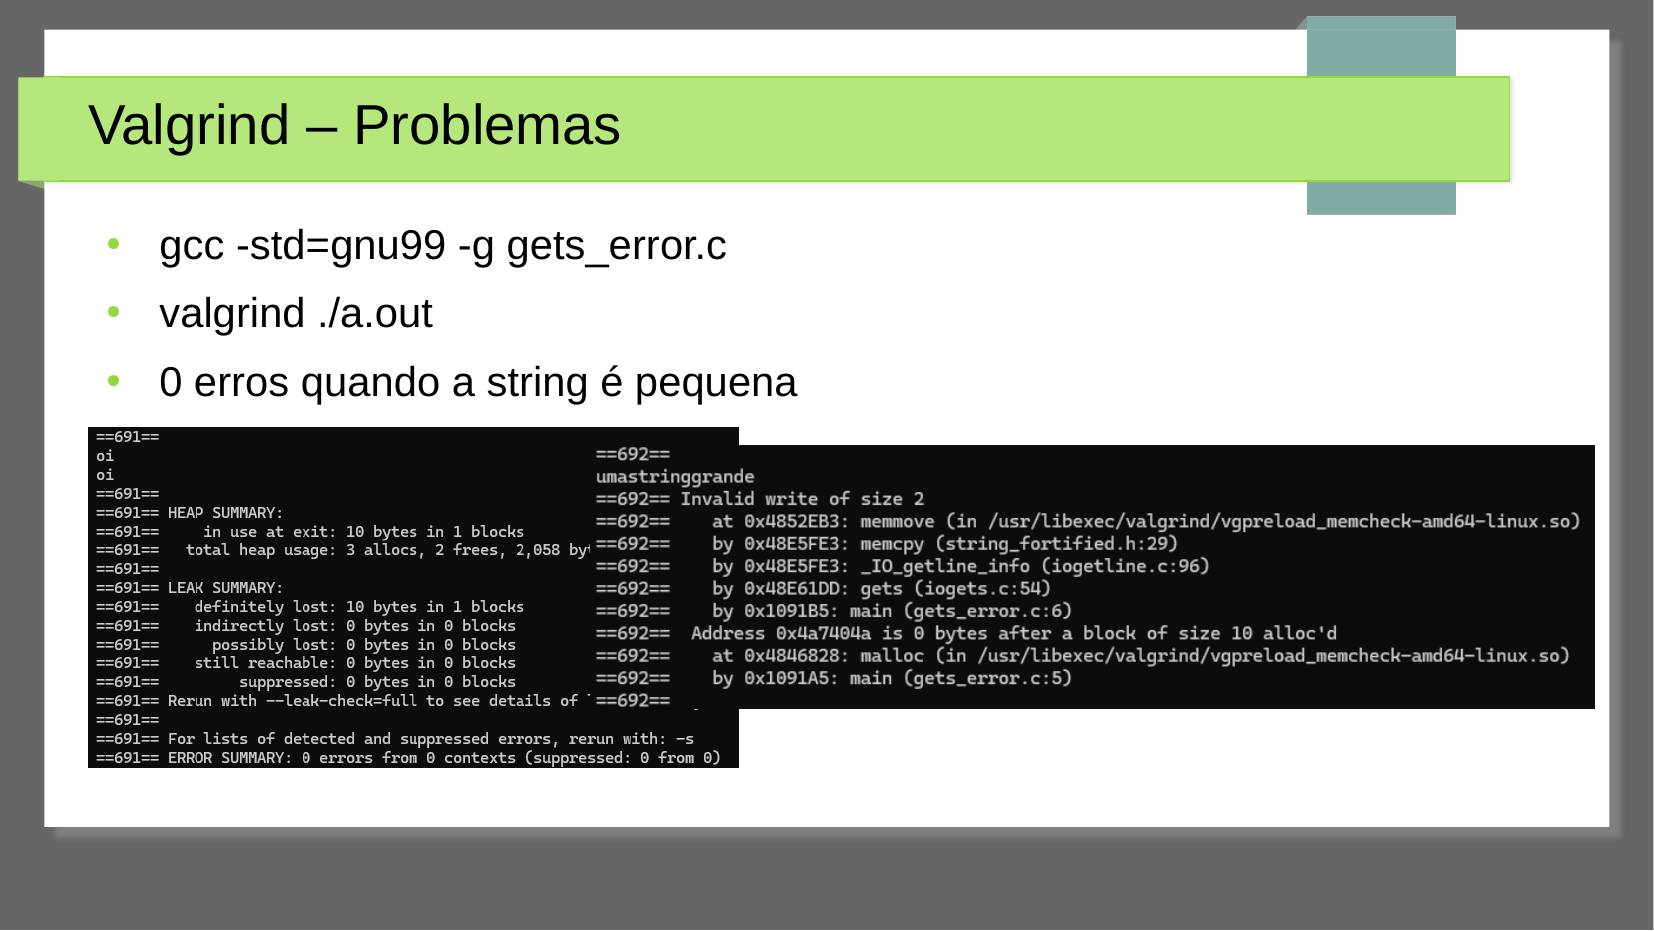

# Valgrind – Problemas
gcc -std=gnu99 -g gets_error.c
valgrind ./a.out
0 erros quando a string é pequena